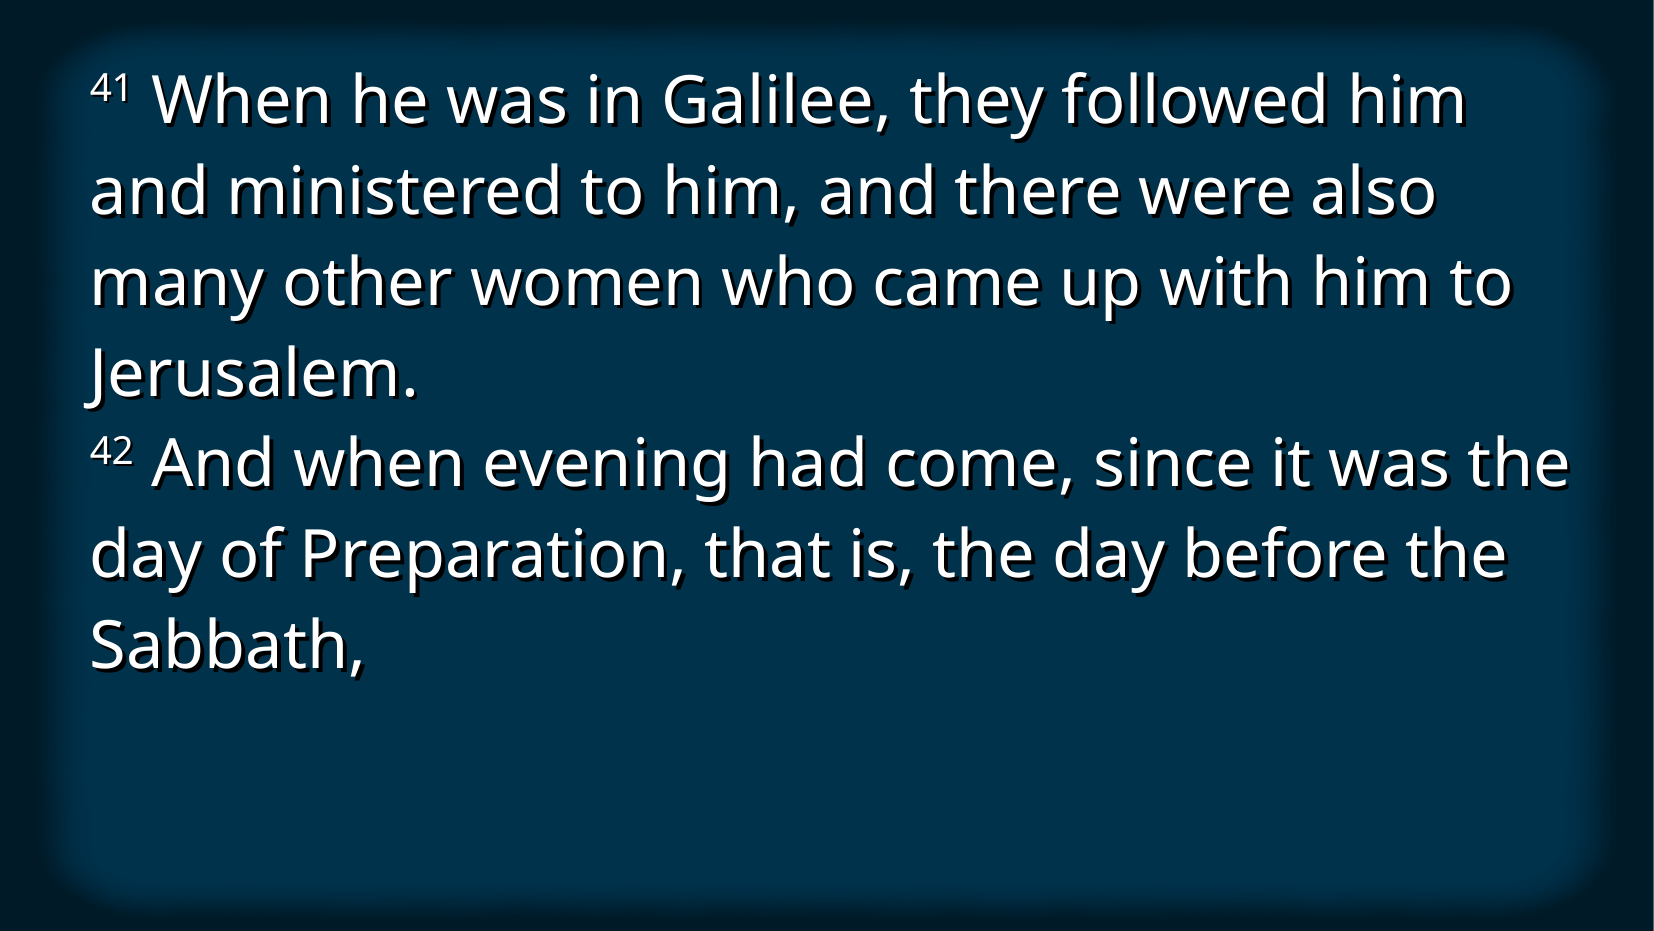

41 When he was in Galilee, they followed him and ministered to him, and there were also many other women who came up with him to Jerusalem.
42 And when evening had come, since it was the day of Preparation, that is, the day before the Sabbath,